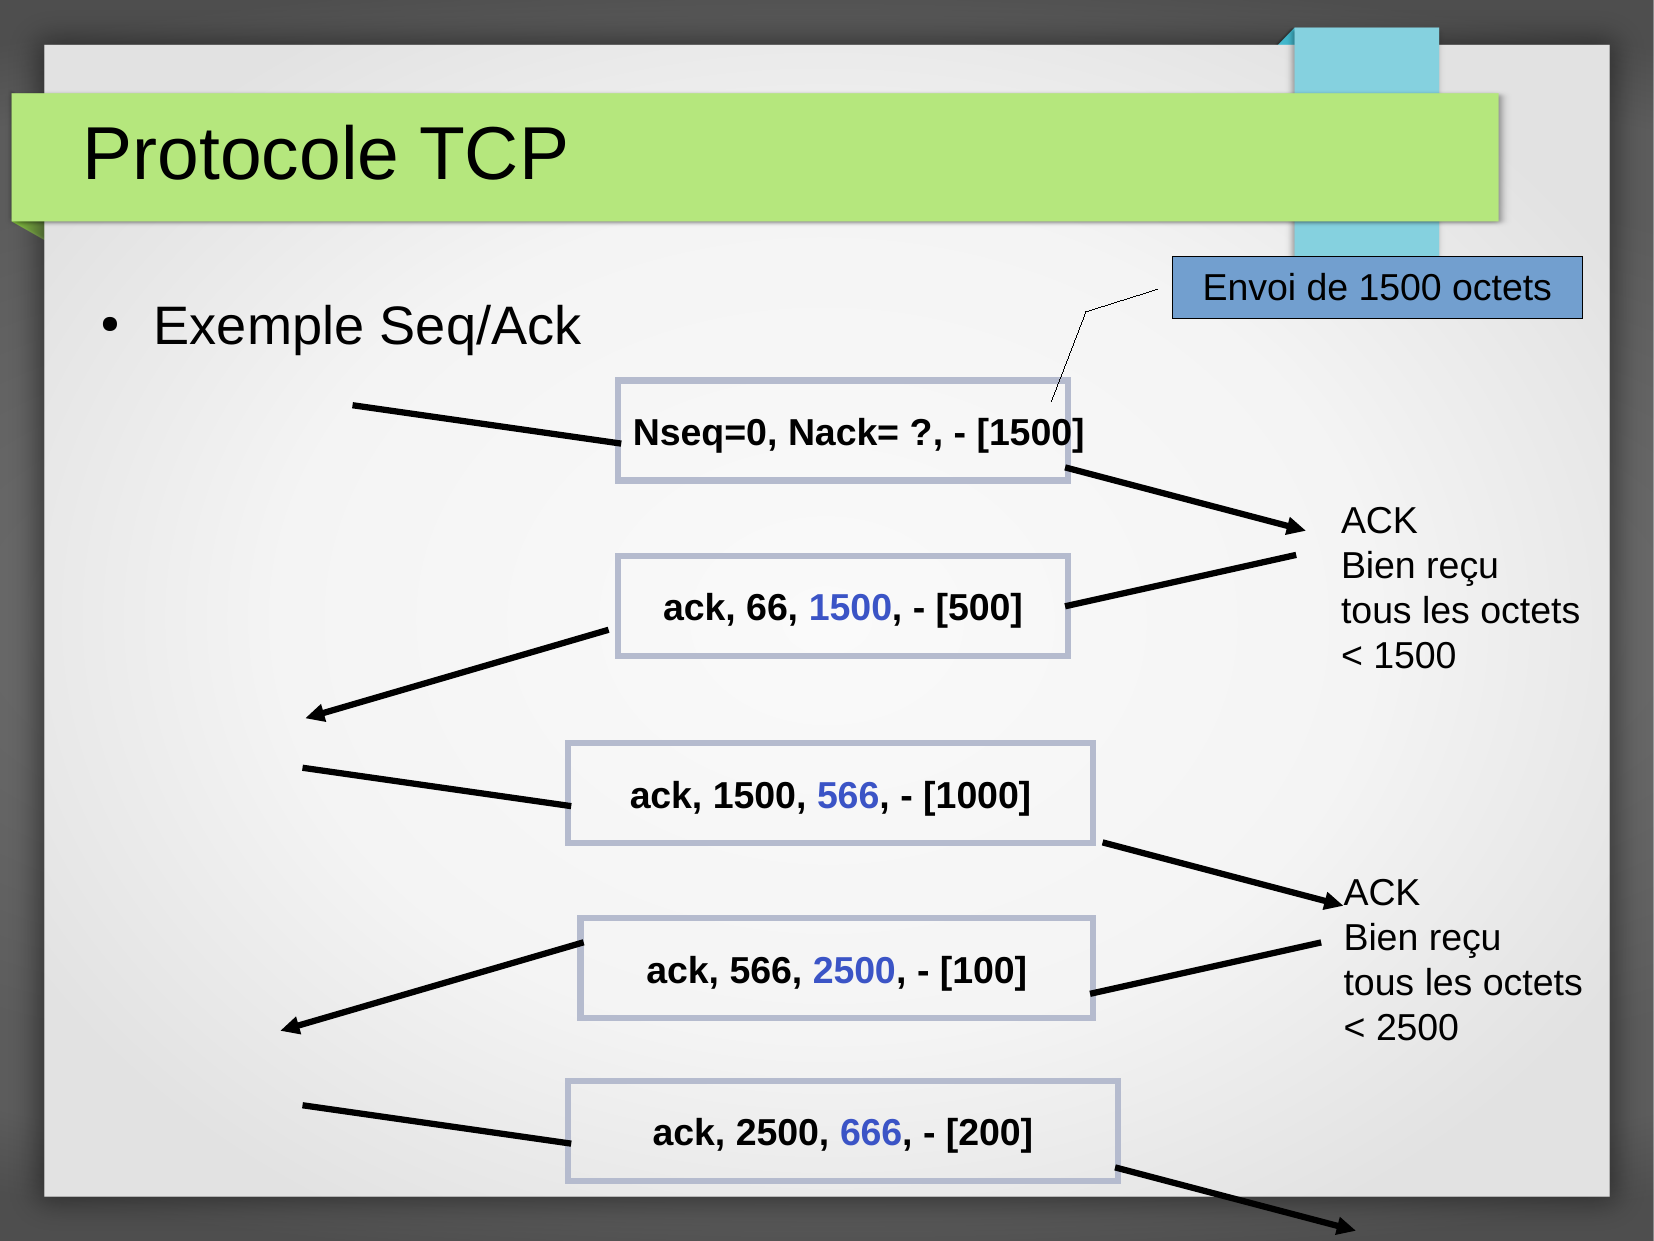

# Protocole TCP
Envoi de 1500 octets
Exemple Seq/Ack
Nseq=0, Nack= ?, - [1500]
ACK
Bien reçu
tous les octets
< 1500
ack, 66, 1500, - [500]
ack, 1500, 566, - [1000]
ACK
Bien reçu
tous les octets
< 2500
ack, 566, 2500, - [100]
ack, 2500, 666, - [200]